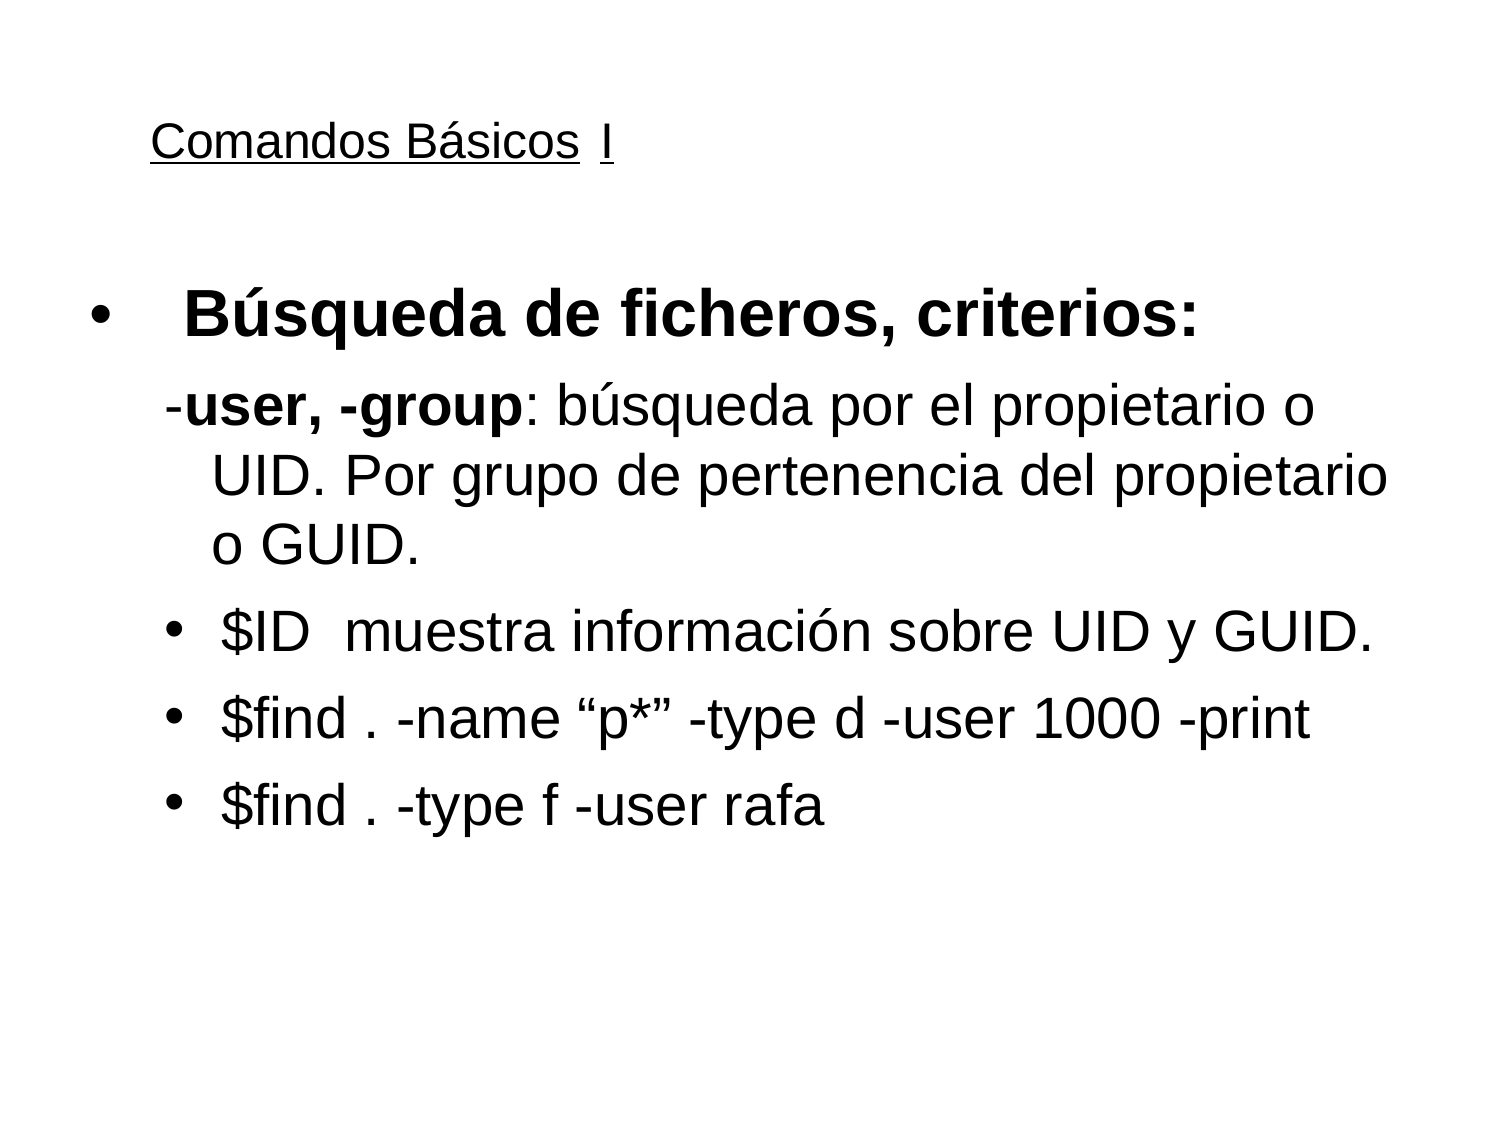

# Comandos Básicos	I
•	Búsqueda de ficheros, criterios:
-user, -group: búsqueda por el propietario o UID. Por grupo de pertenencia del propietario o GUID.
$ID muestra información sobre UID y GUID.
$find . -name “p*” -type d -user 1000 -print
$find . -type f -user rafa